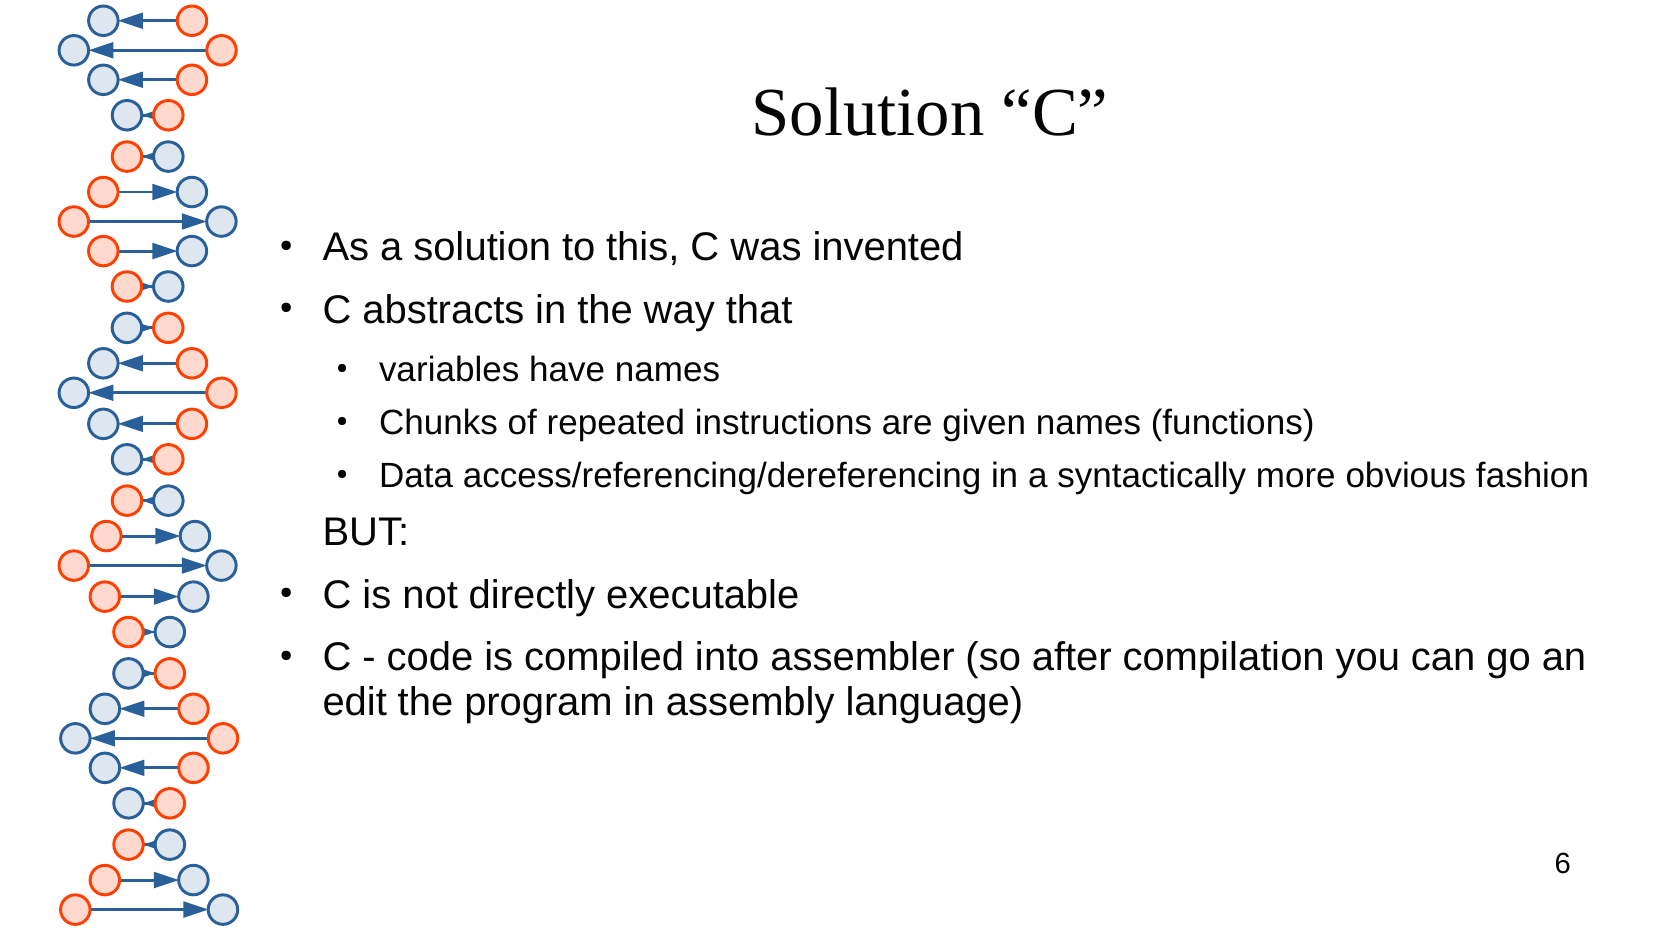

# Solution “C”
As a solution to this, C was invented
C abstracts in the way that
variables have names
Chunks of repeated instructions are given names (functions)
Data access/referencing/dereferencing in a syntactically more obvious fashion
BUT:
C is not directly executable
C - code is compiled into assembler (so after compilation you can go an edit the program in assembly language)
6